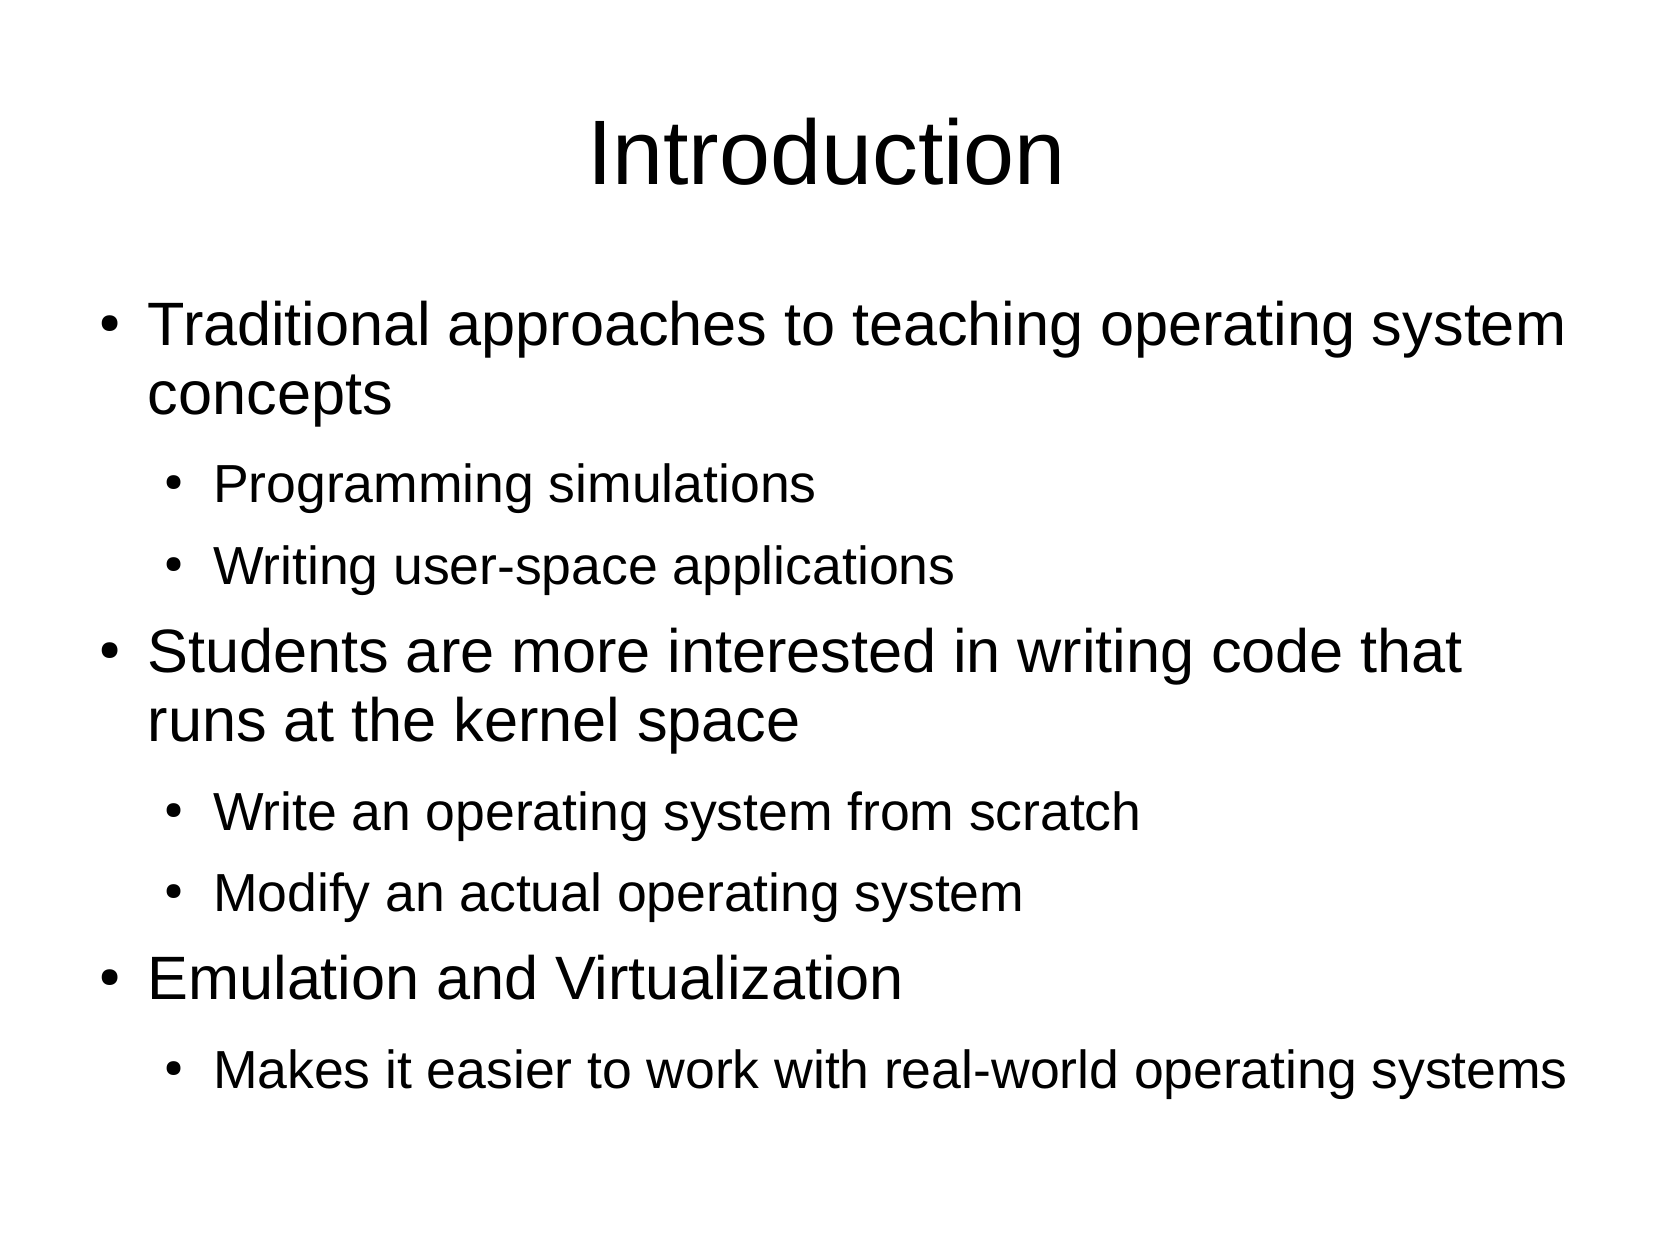

# Introduction
Traditional approaches to teaching operating system concepts
Programming simulations
Writing user-space applications
Students are more interested in writing code that runs at the kernel space
Write an operating system from scratch
Modify an actual operating system
Emulation and Virtualization
Makes it easier to work with real-world operating systems